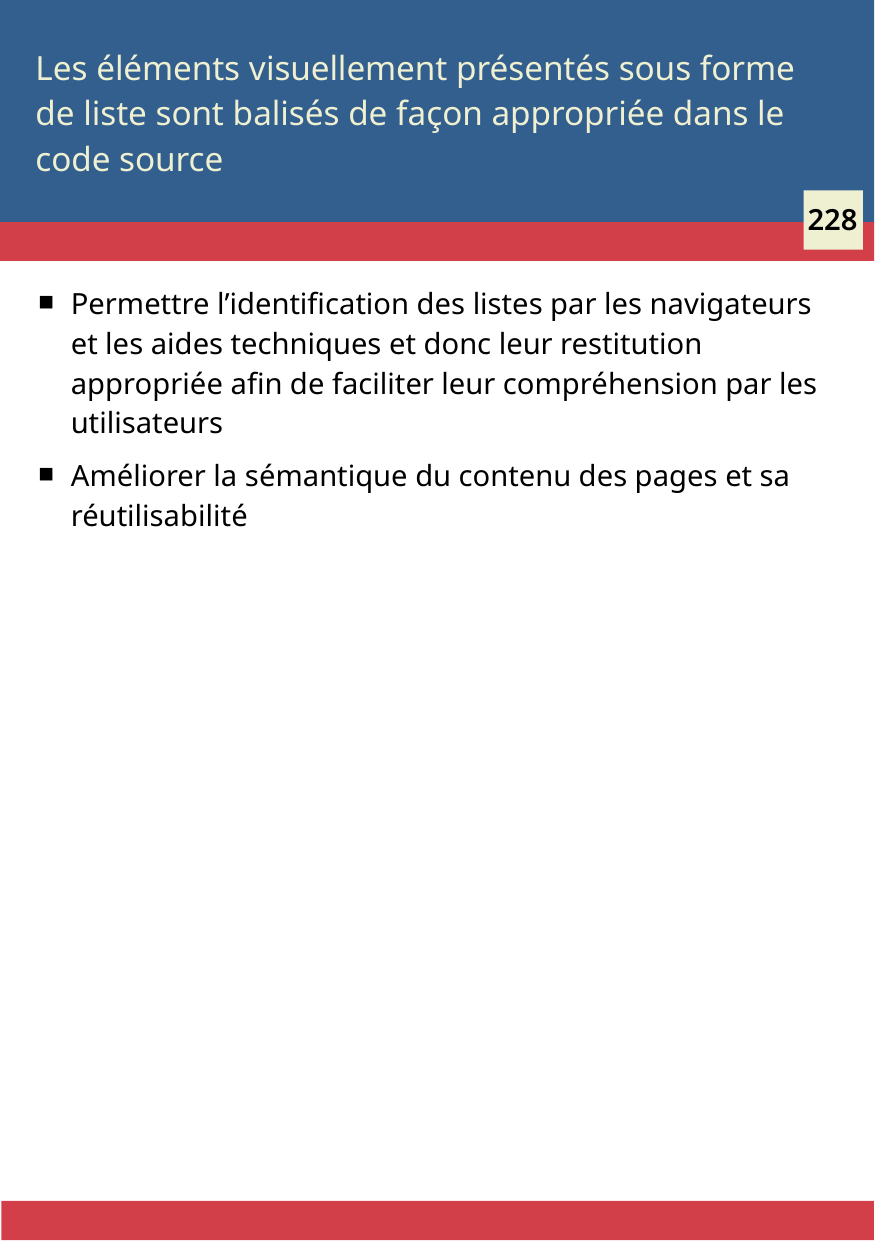

# Les éléments visuellement présentés sous forme de liste sont balisés de façon appropriée dans le code source
228
Permettre l’identification des listes par les navigateurs et les aides techniques et donc leur restitution appropriée afin de faciliter leur compréhension par les utilisateurs
Améliorer la sémantique du contenu des pages et sa réutilisabilité